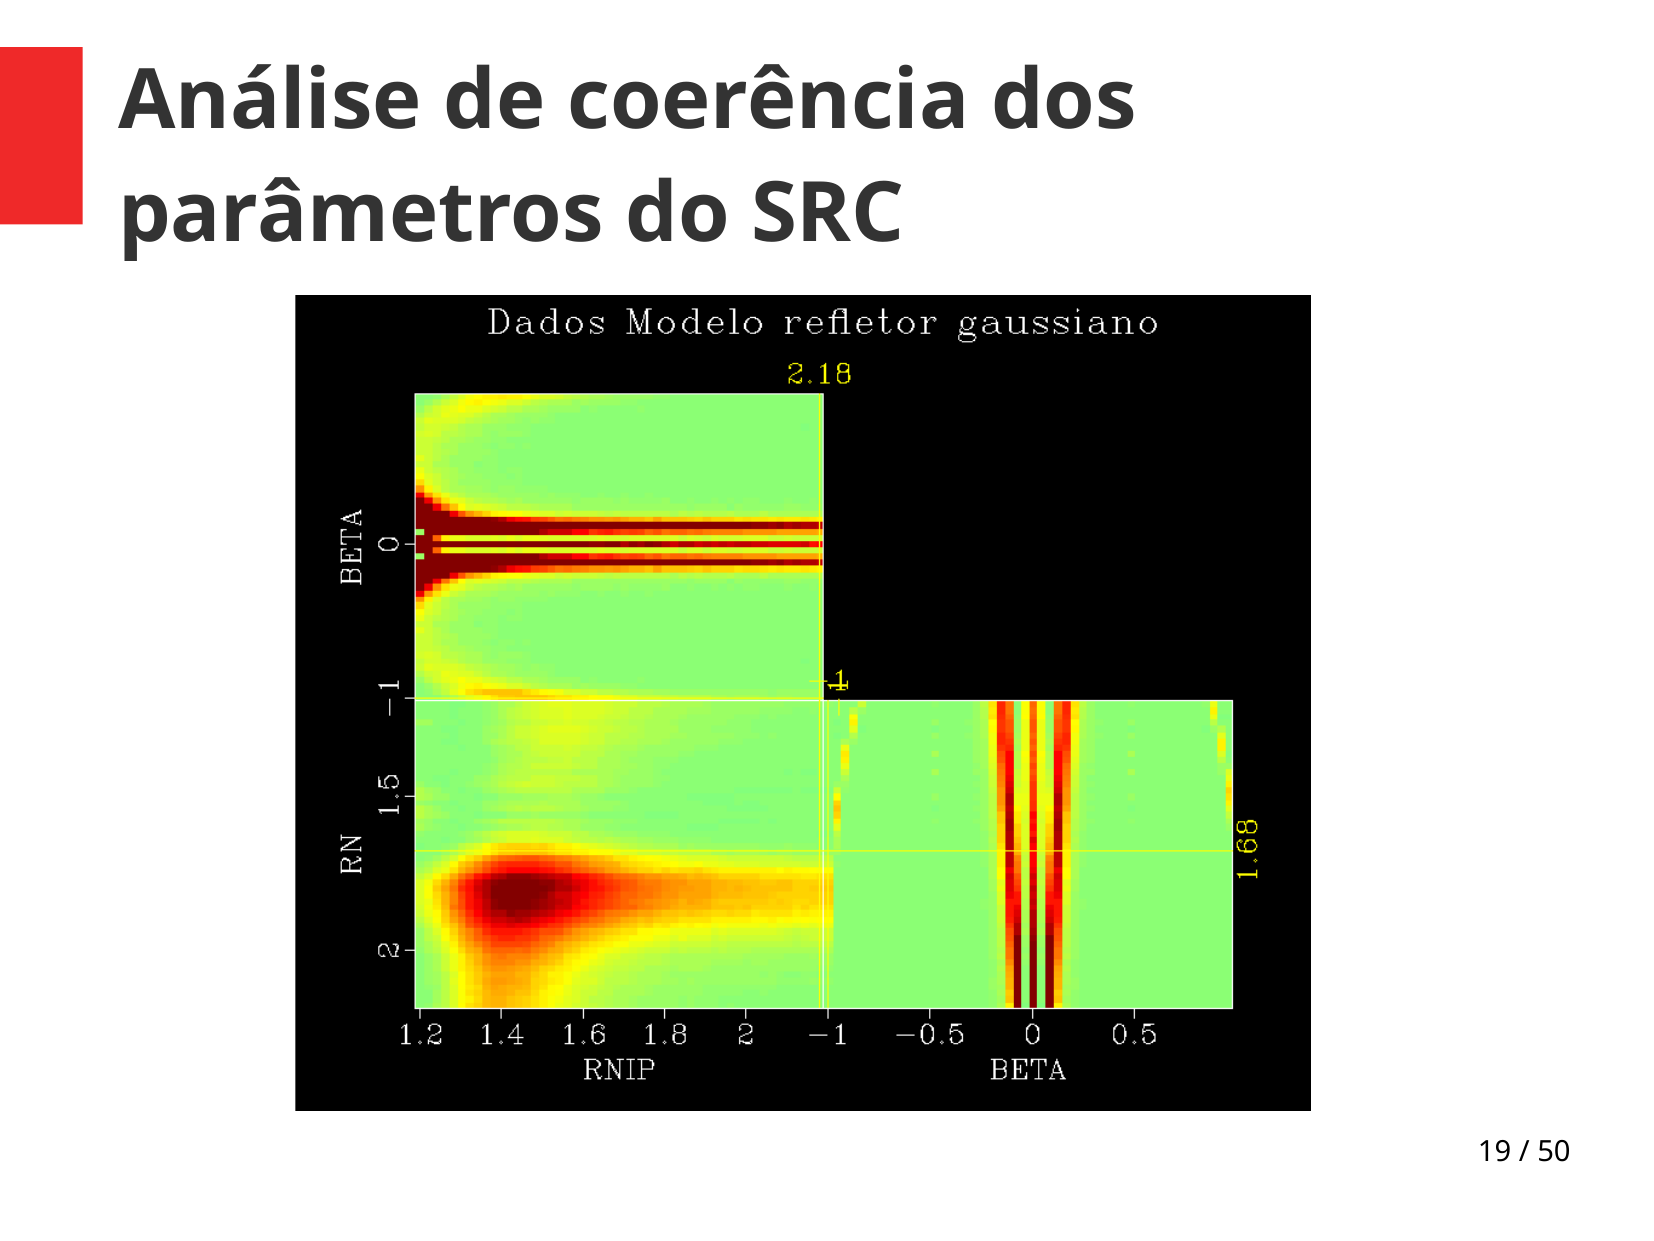

# Análise de coerência dos parâmetros do SRC
19